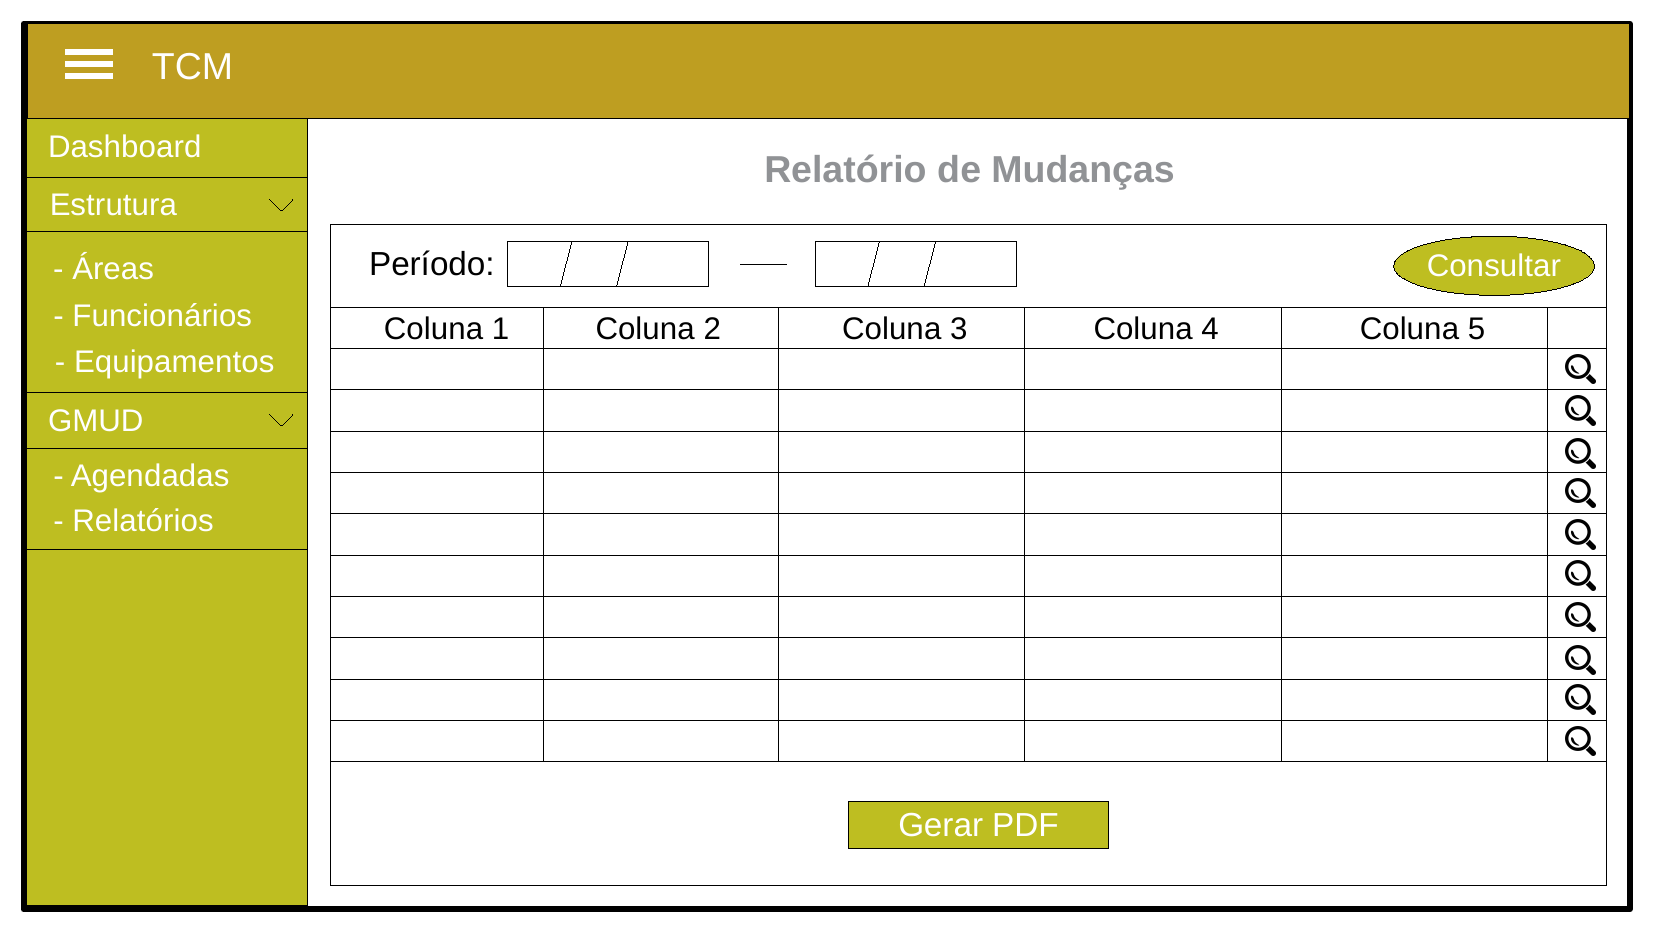

TCM
Dashboard
Relatório de Mudanças
Estrutura
Consultar
Período:
- Áreas
- Funcionários
Coluna 1
Coluna 2
Coluna 3
Coluna 4
Coluna 5
- Equipamentos
GMUD
- Agendadas
- Relatórios
Gerar PDF